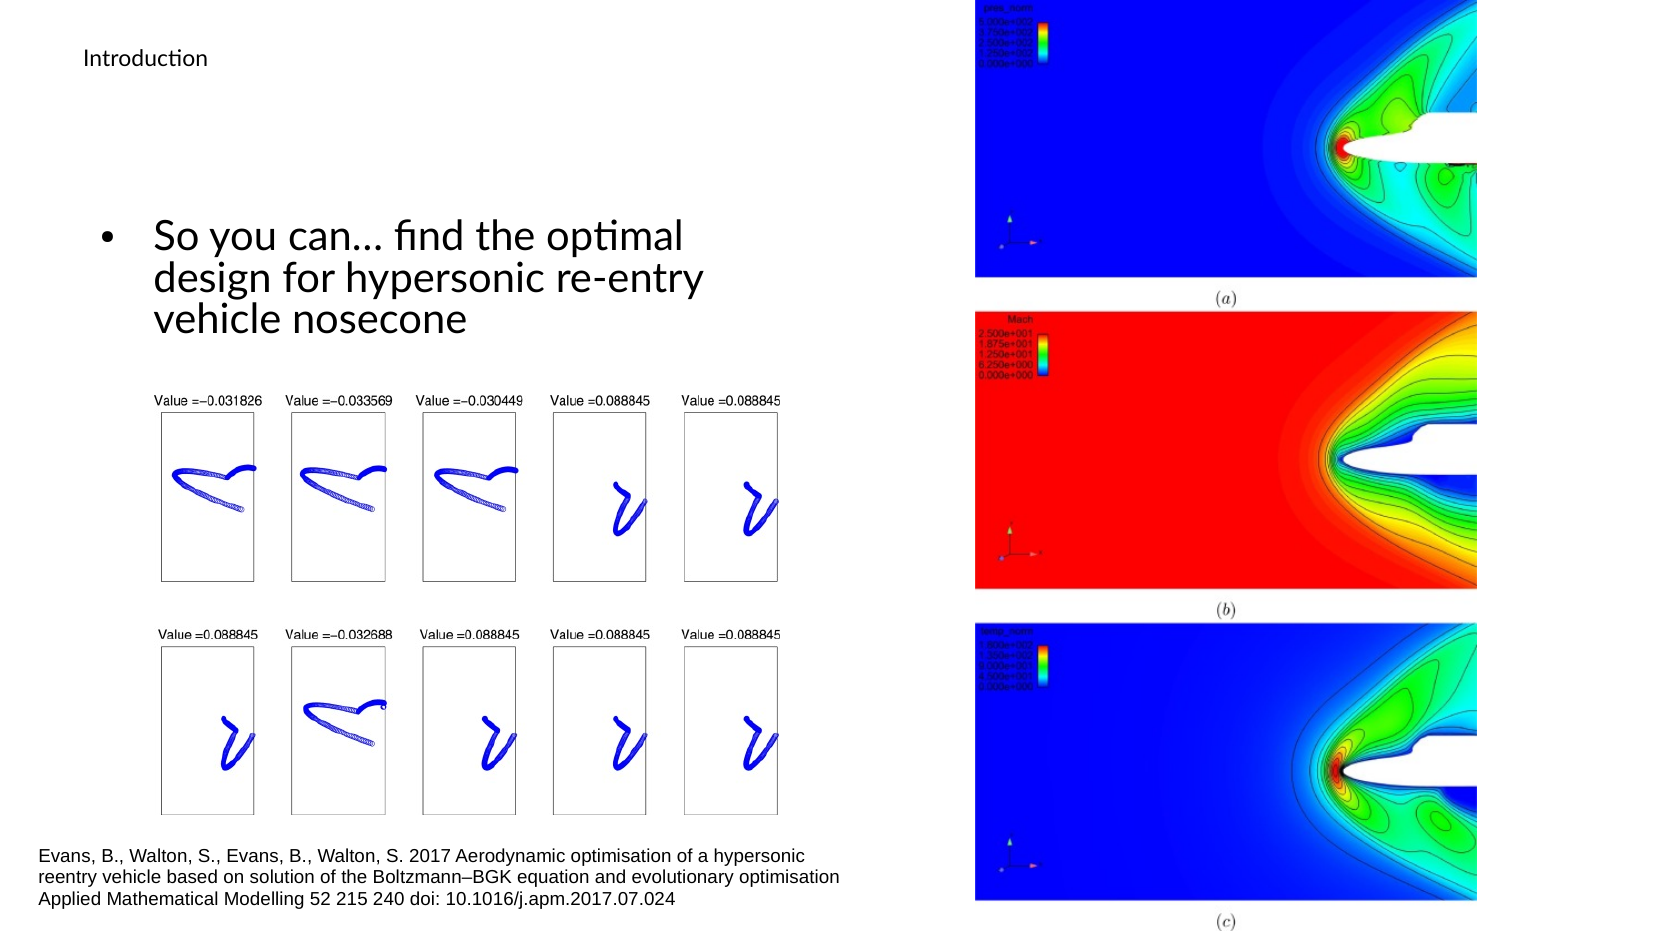

# Introduction
So you can… find the optimal design for hypersonic re-entry vehicle nosecone
Evans, B., Walton, S., Evans, B., Walton, S. 2017 Aerodynamic optimisation of a hypersonic
reentry vehicle based on solution of the Boltzmann–BGK equation and evolutionary optimisation
Applied Mathematical Modelling 52 215 240 doi: 10.1016/j.apm.2017.07.024